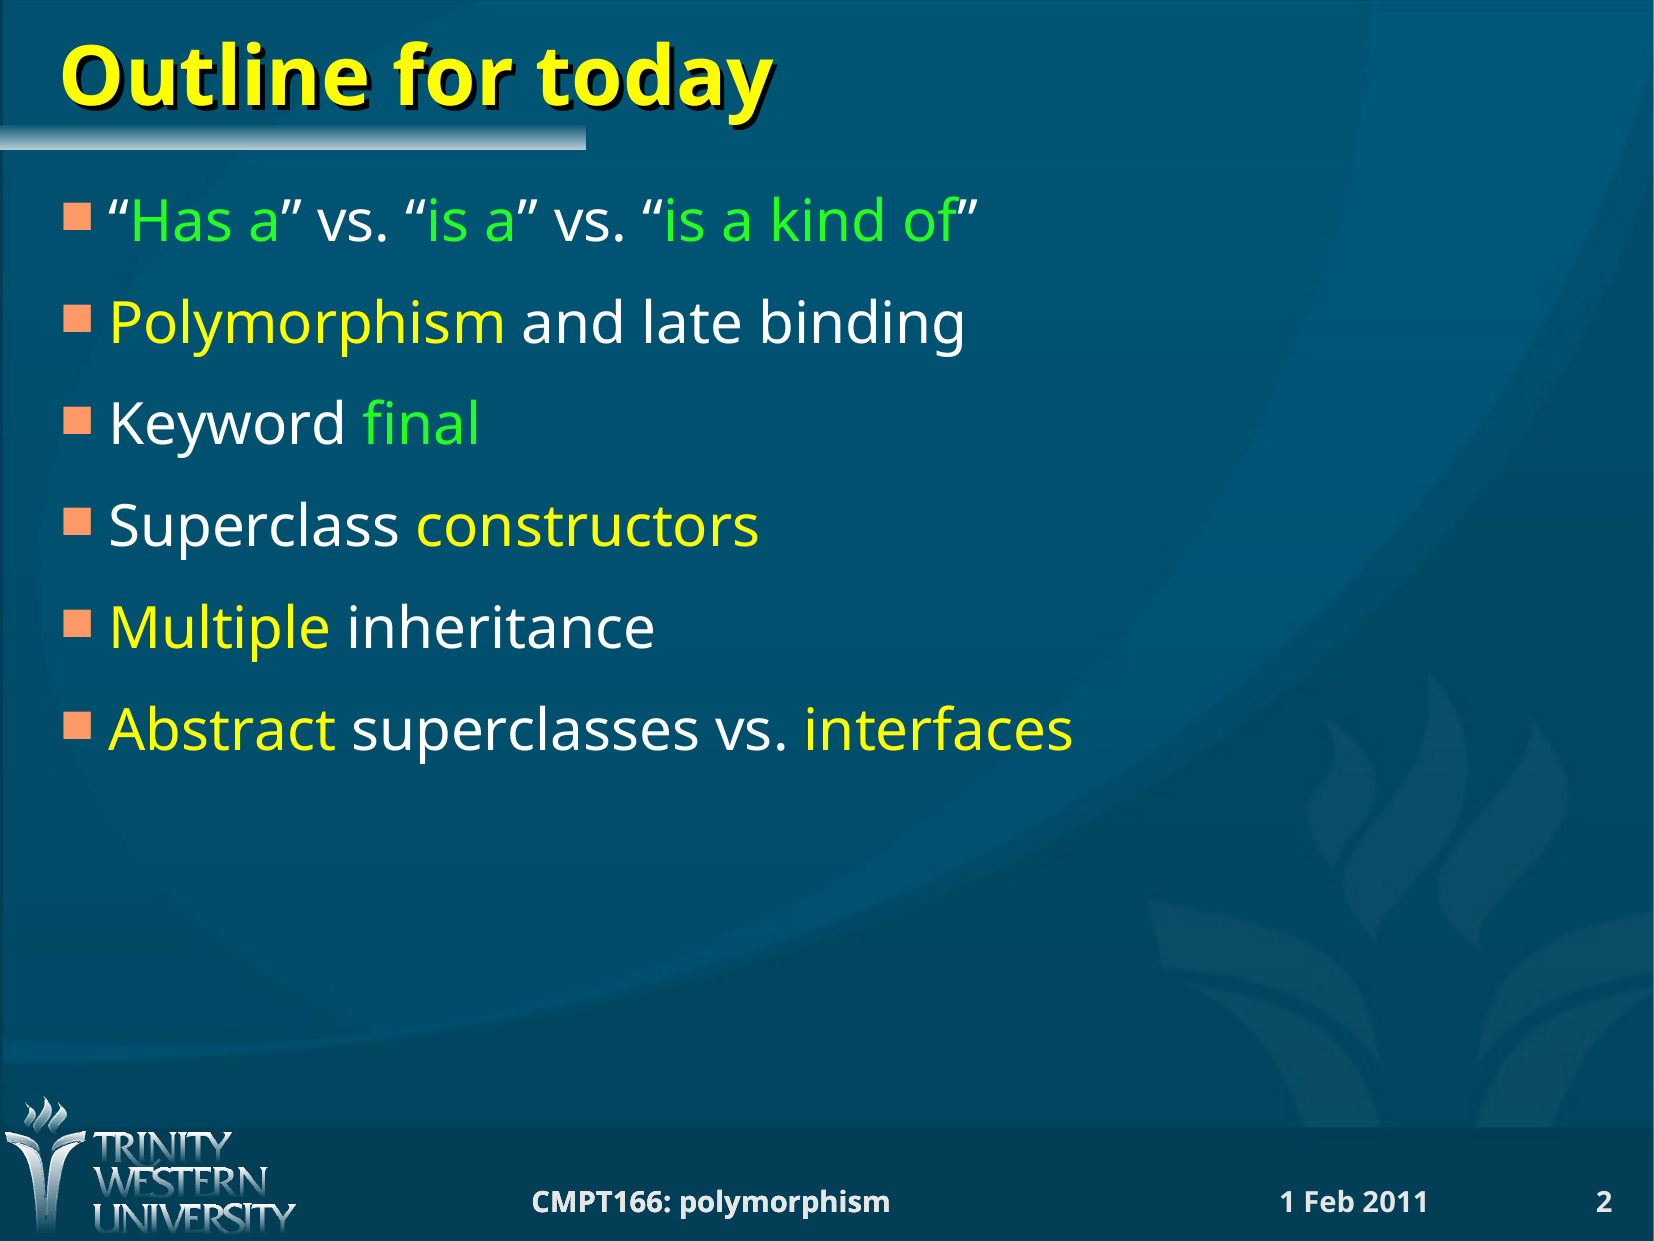

# Outline for today
“Has a” vs. “is a” vs. “is a kind of”
Polymorphism and late binding
Keyword final
Superclass constructors
Multiple inheritance
Abstract superclasses vs. interfaces
CMPT166: polymorphism
1 Feb 2011
2